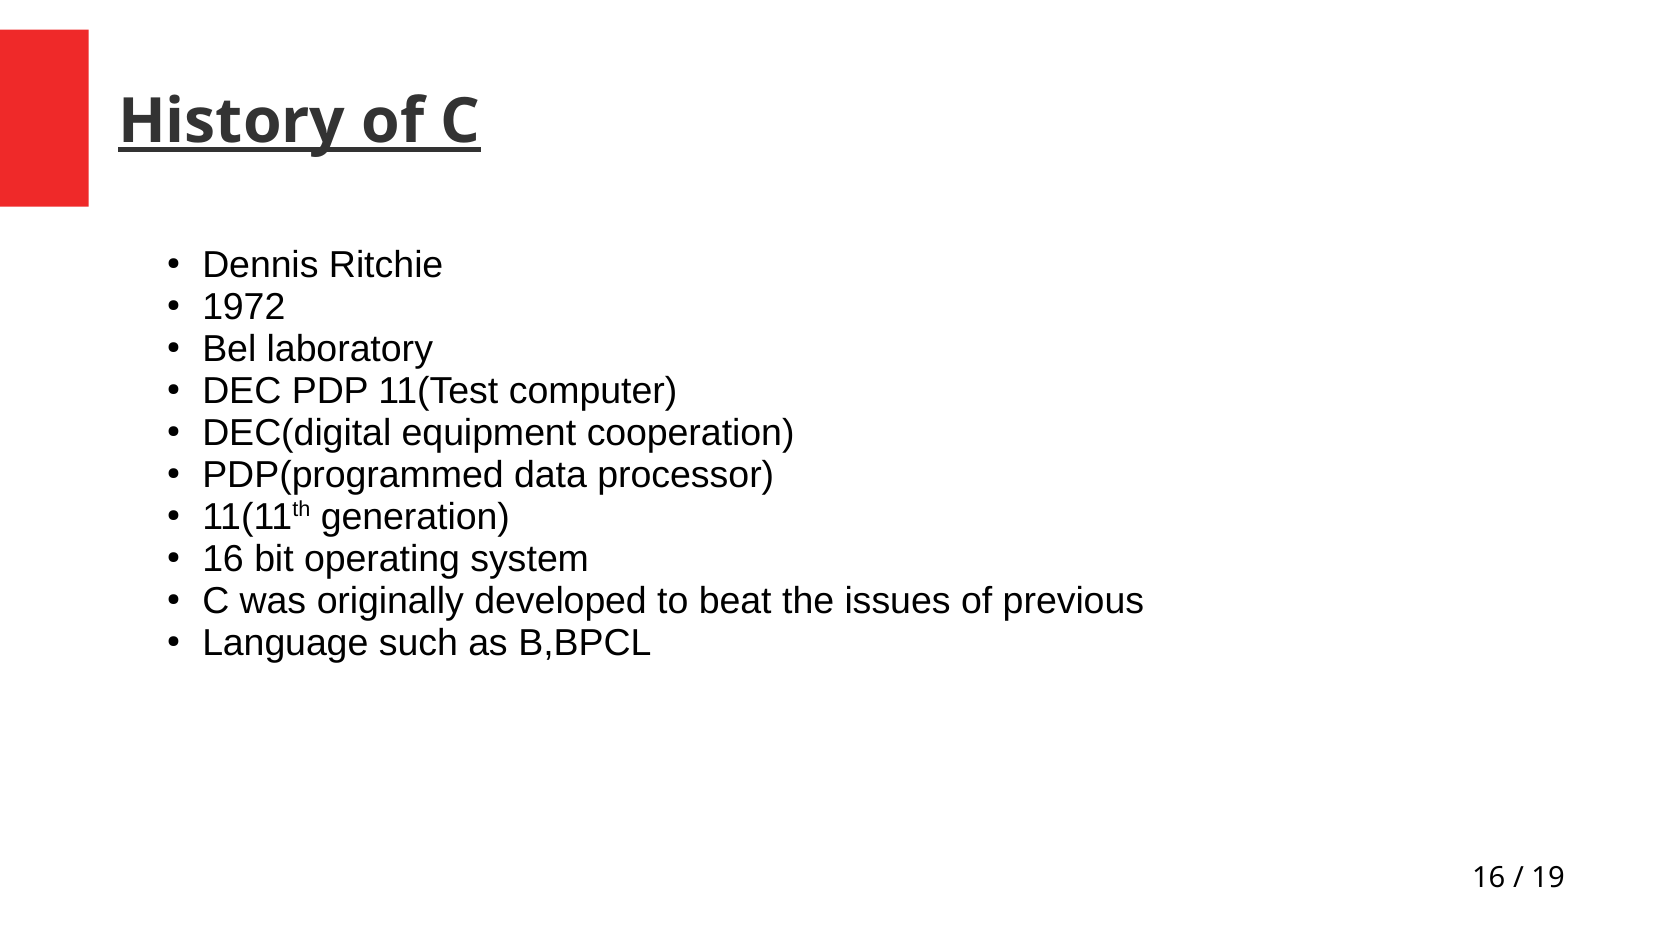

# History of C
Dennis Ritchie
1972
Bel laboratory
DEC PDP 11(Test computer)
DEC(digital equipment cooperation)
PDP(programmed data processor)
11(11th generation)
16 bit operating system
C was originally developed to beat the issues of previous
Language such as B,BPCL
16